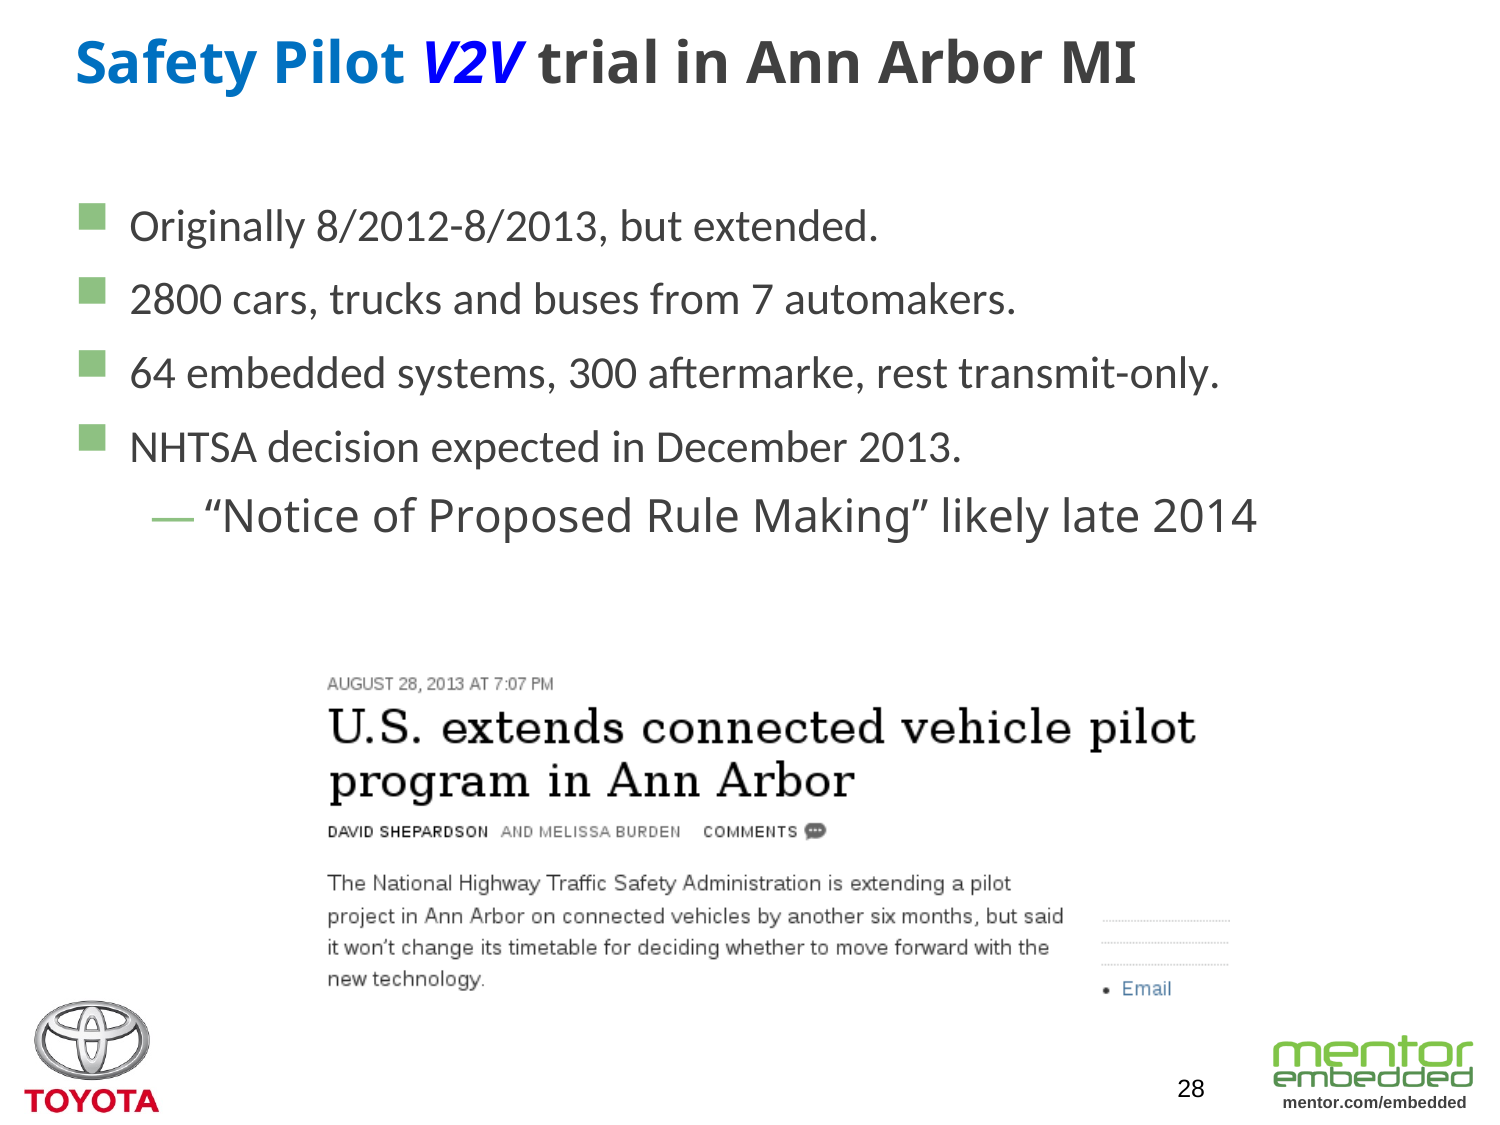

Safety Pilot V2V trial in Ann Arbor MI
Originally 8/2012-8/2013, but extended.
2800 cars, trucks and buses from 7 automakers.
64 embedded systems, 300 aftermarke, rest transmit-only.
NHTSA decision expected in December 2013.
“Notice of Proposed Rule Making” likely late 2014